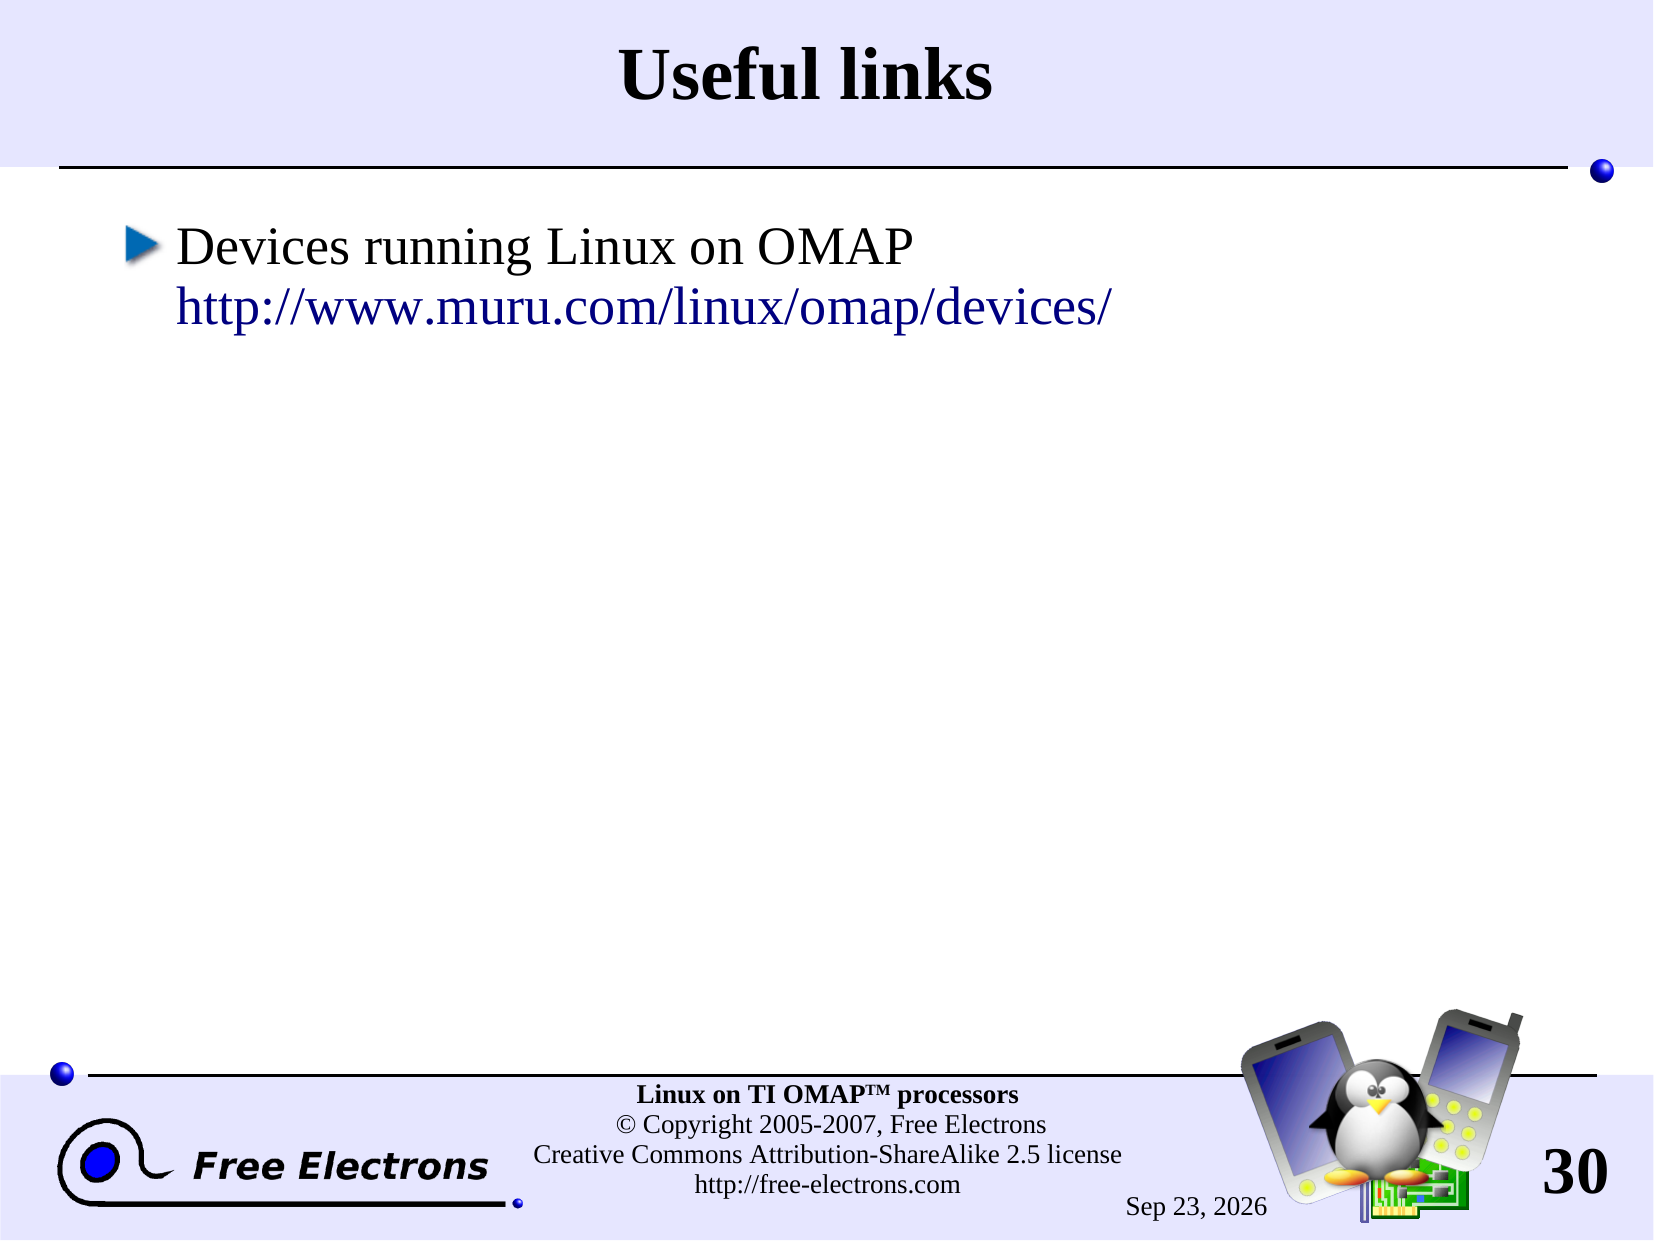

# Useful links
Devices running Linux on OMAP
http://www.muru.com/linux/omap/devices/